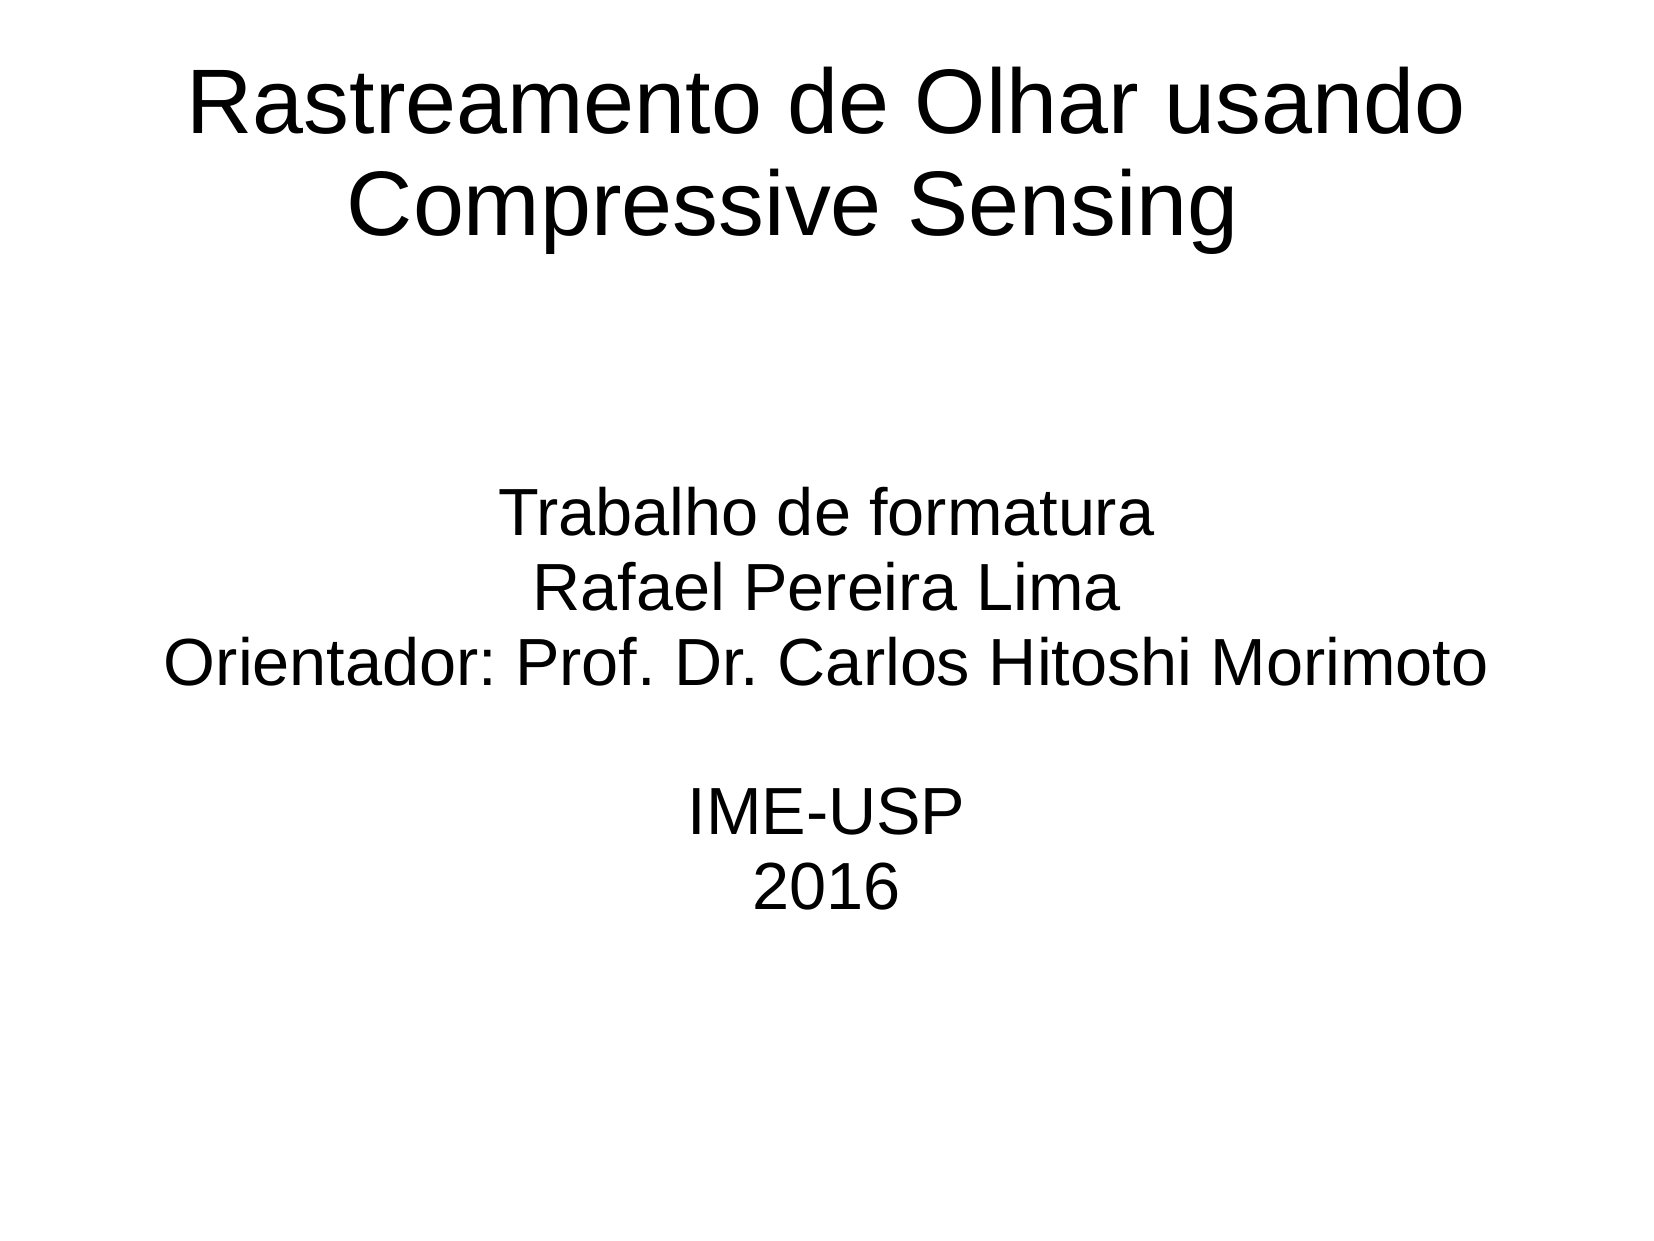

# Rastreamento de Olhar usando Compressive Sensing
Trabalho de formatura
Rafael Pereira Lima
Orientador: Prof. Dr. Carlos Hitoshi Morimoto
IME-USP
2016